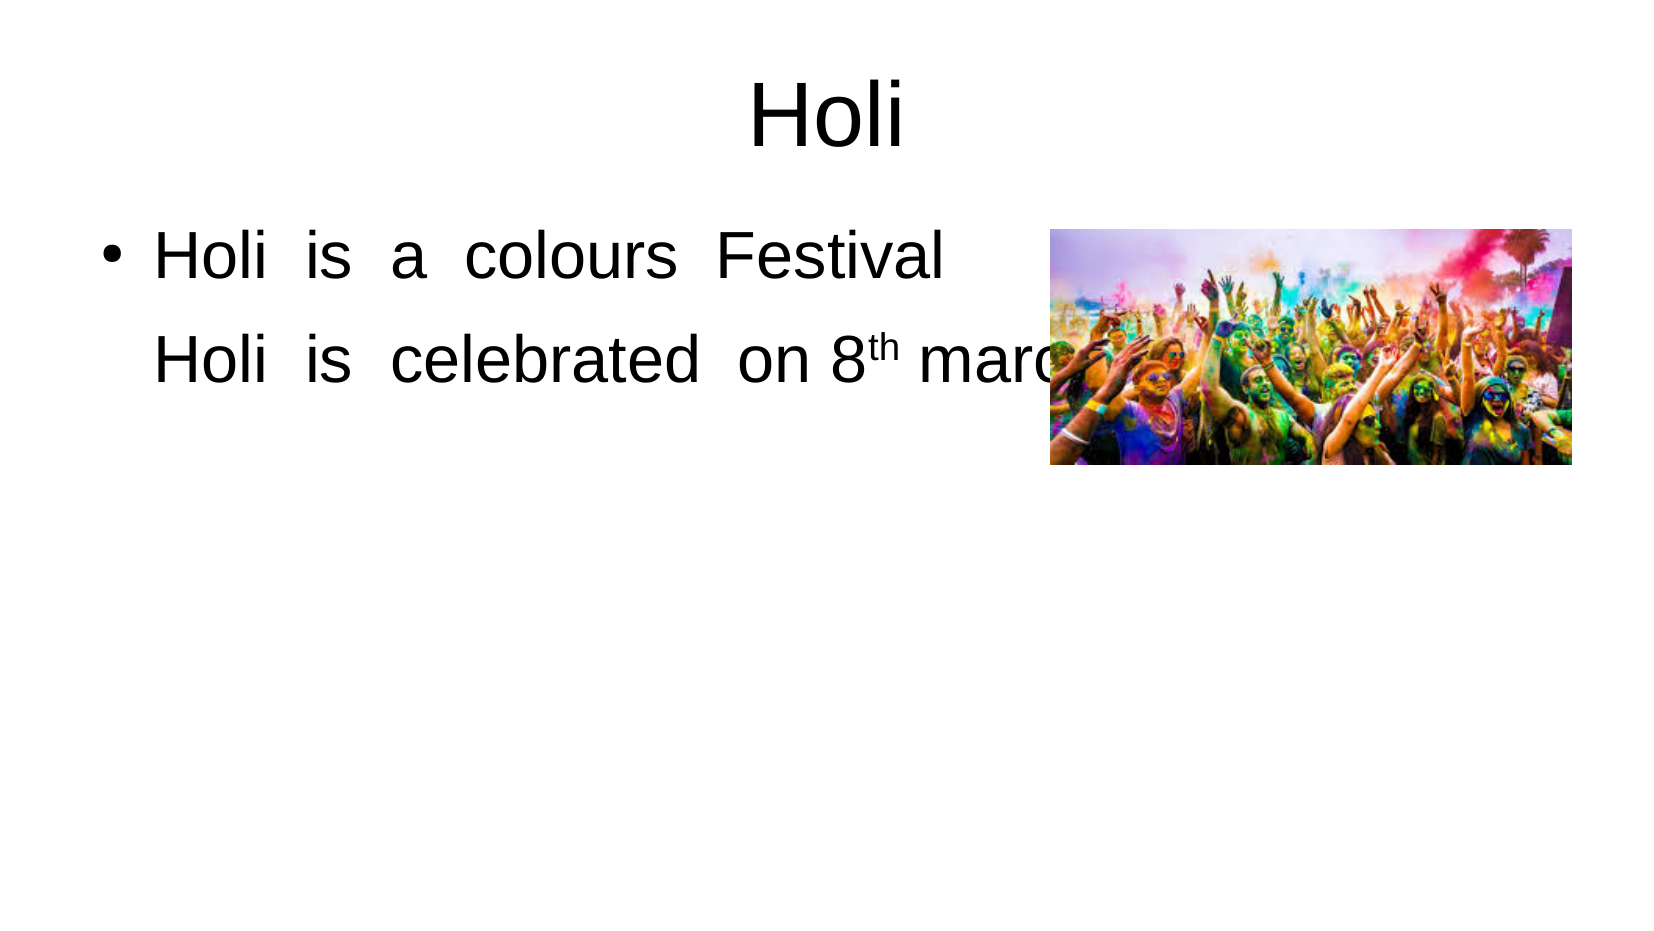

# Holi
Holi is a colours Festival
Holi is celebrated on 8th march